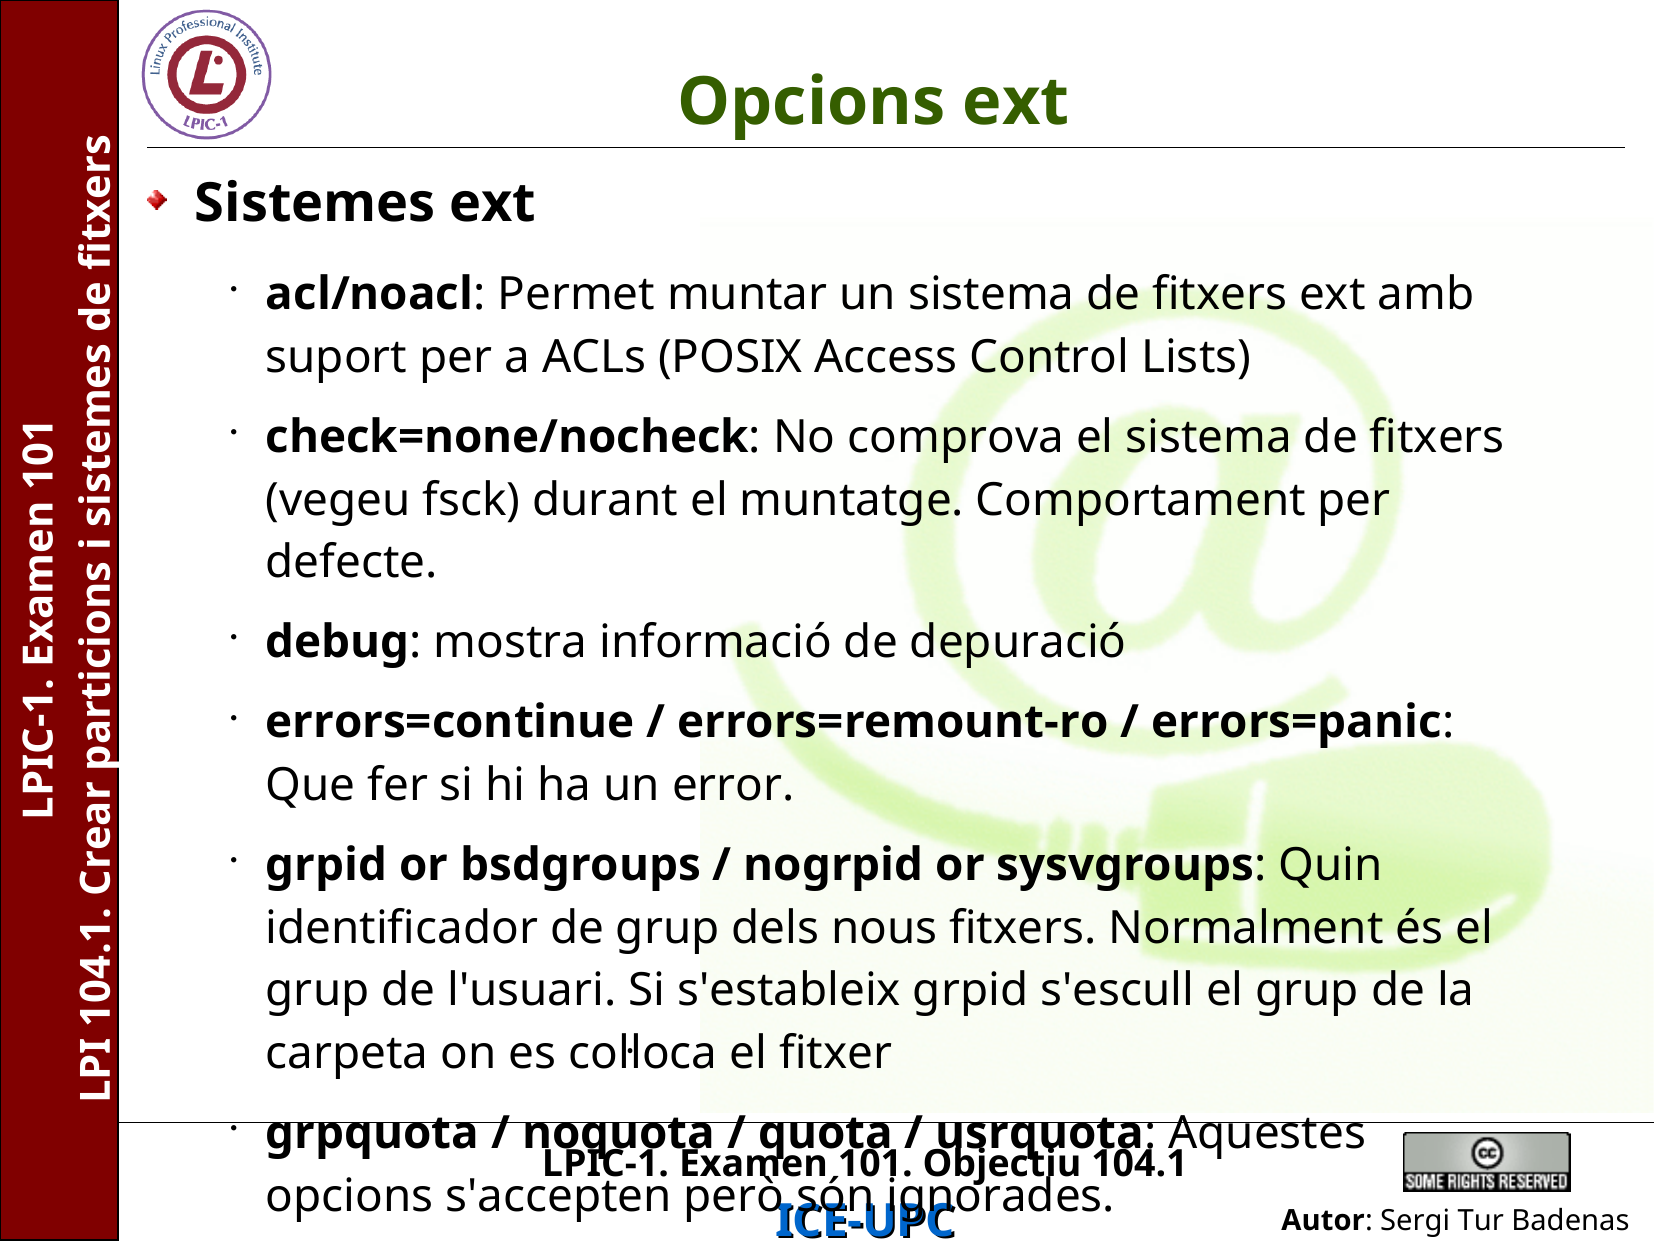

# Opcions ext
Sistemes ext
acl/noacl: Permet muntar un sistema de fitxers ext amb suport per a ACLs (POSIX Access Control Lists)
check=none/nocheck: No comprova el sistema de fitxers (vegeu fsck) durant el muntatge. Comportament per defecte.
debug: mostra informació de depuració
errors=continue / errors=remount-ro / errors=panic: Que fer si hi ha un error.
grpid or bsdgroups / nogrpid or sysvgroups: Quin identificador de grup dels nous fitxers. Normalment és el grup de l'usuari. Si s'estableix grpid s'escull el grup de la carpeta on es col·loca el fitxer
grpquota / noquota / quota / usrquota: Aquestes opcions s'accepten però són ignorades.